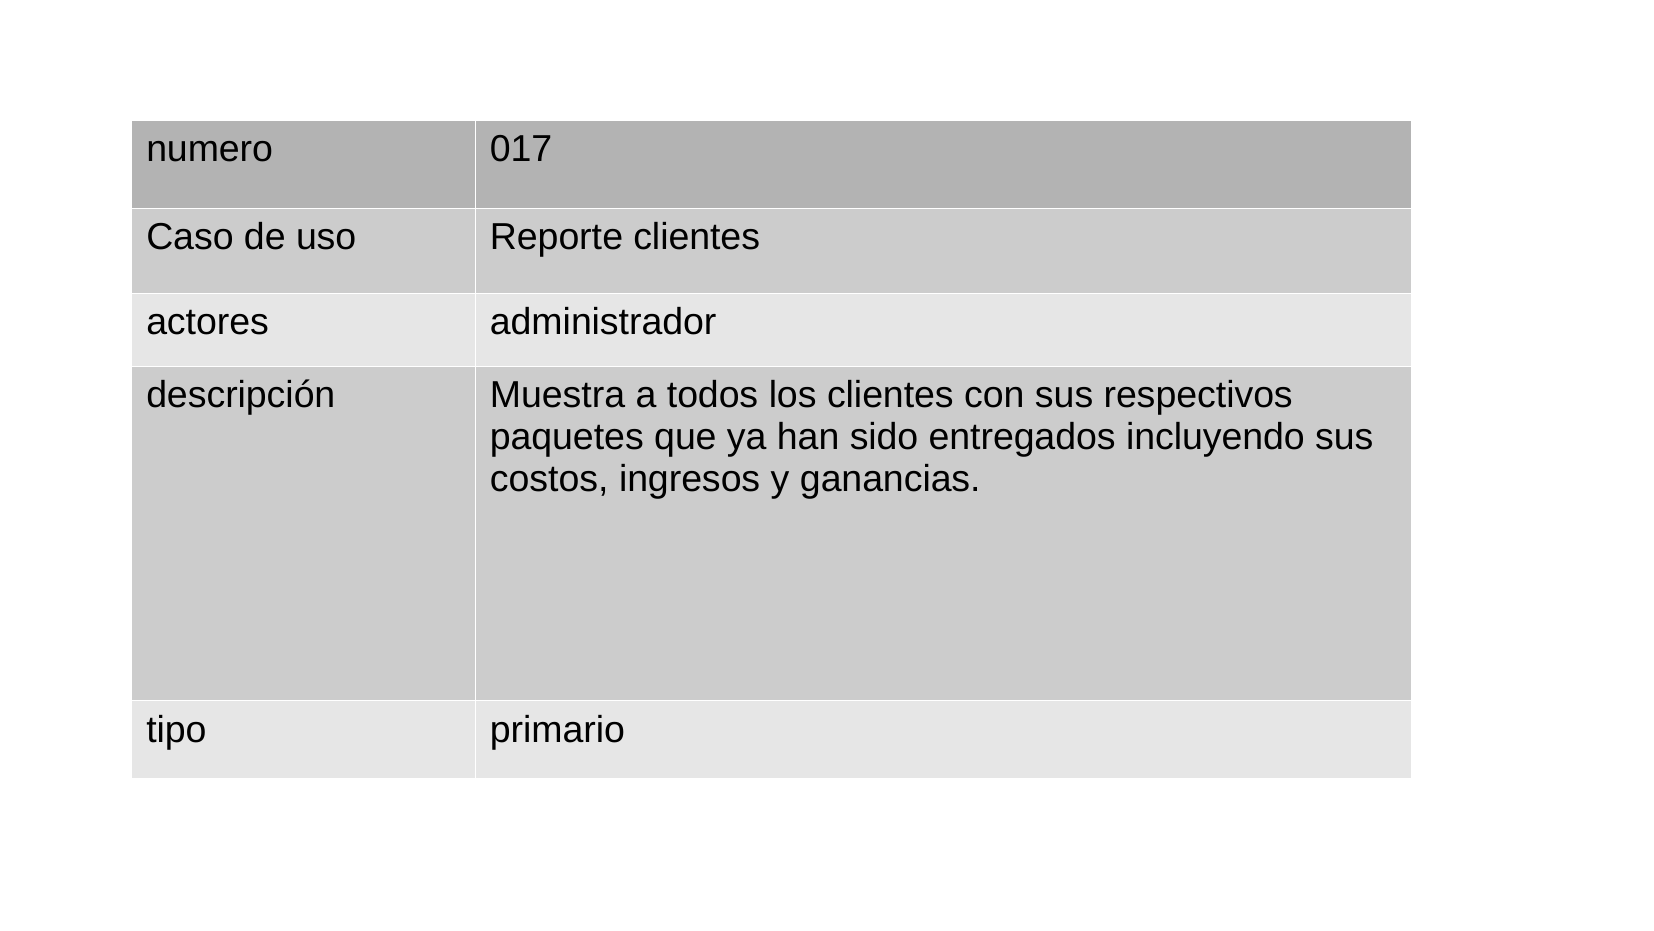

| numero | 017 |
| --- | --- |
| Caso de uso | Reporte clientes |
| actores | administrador |
| descripción | Muestra a todos los clientes con sus respectivos paquetes que ya han sido entregados incluyendo sus costos, ingresos y ganancias. |
| tipo | primario |